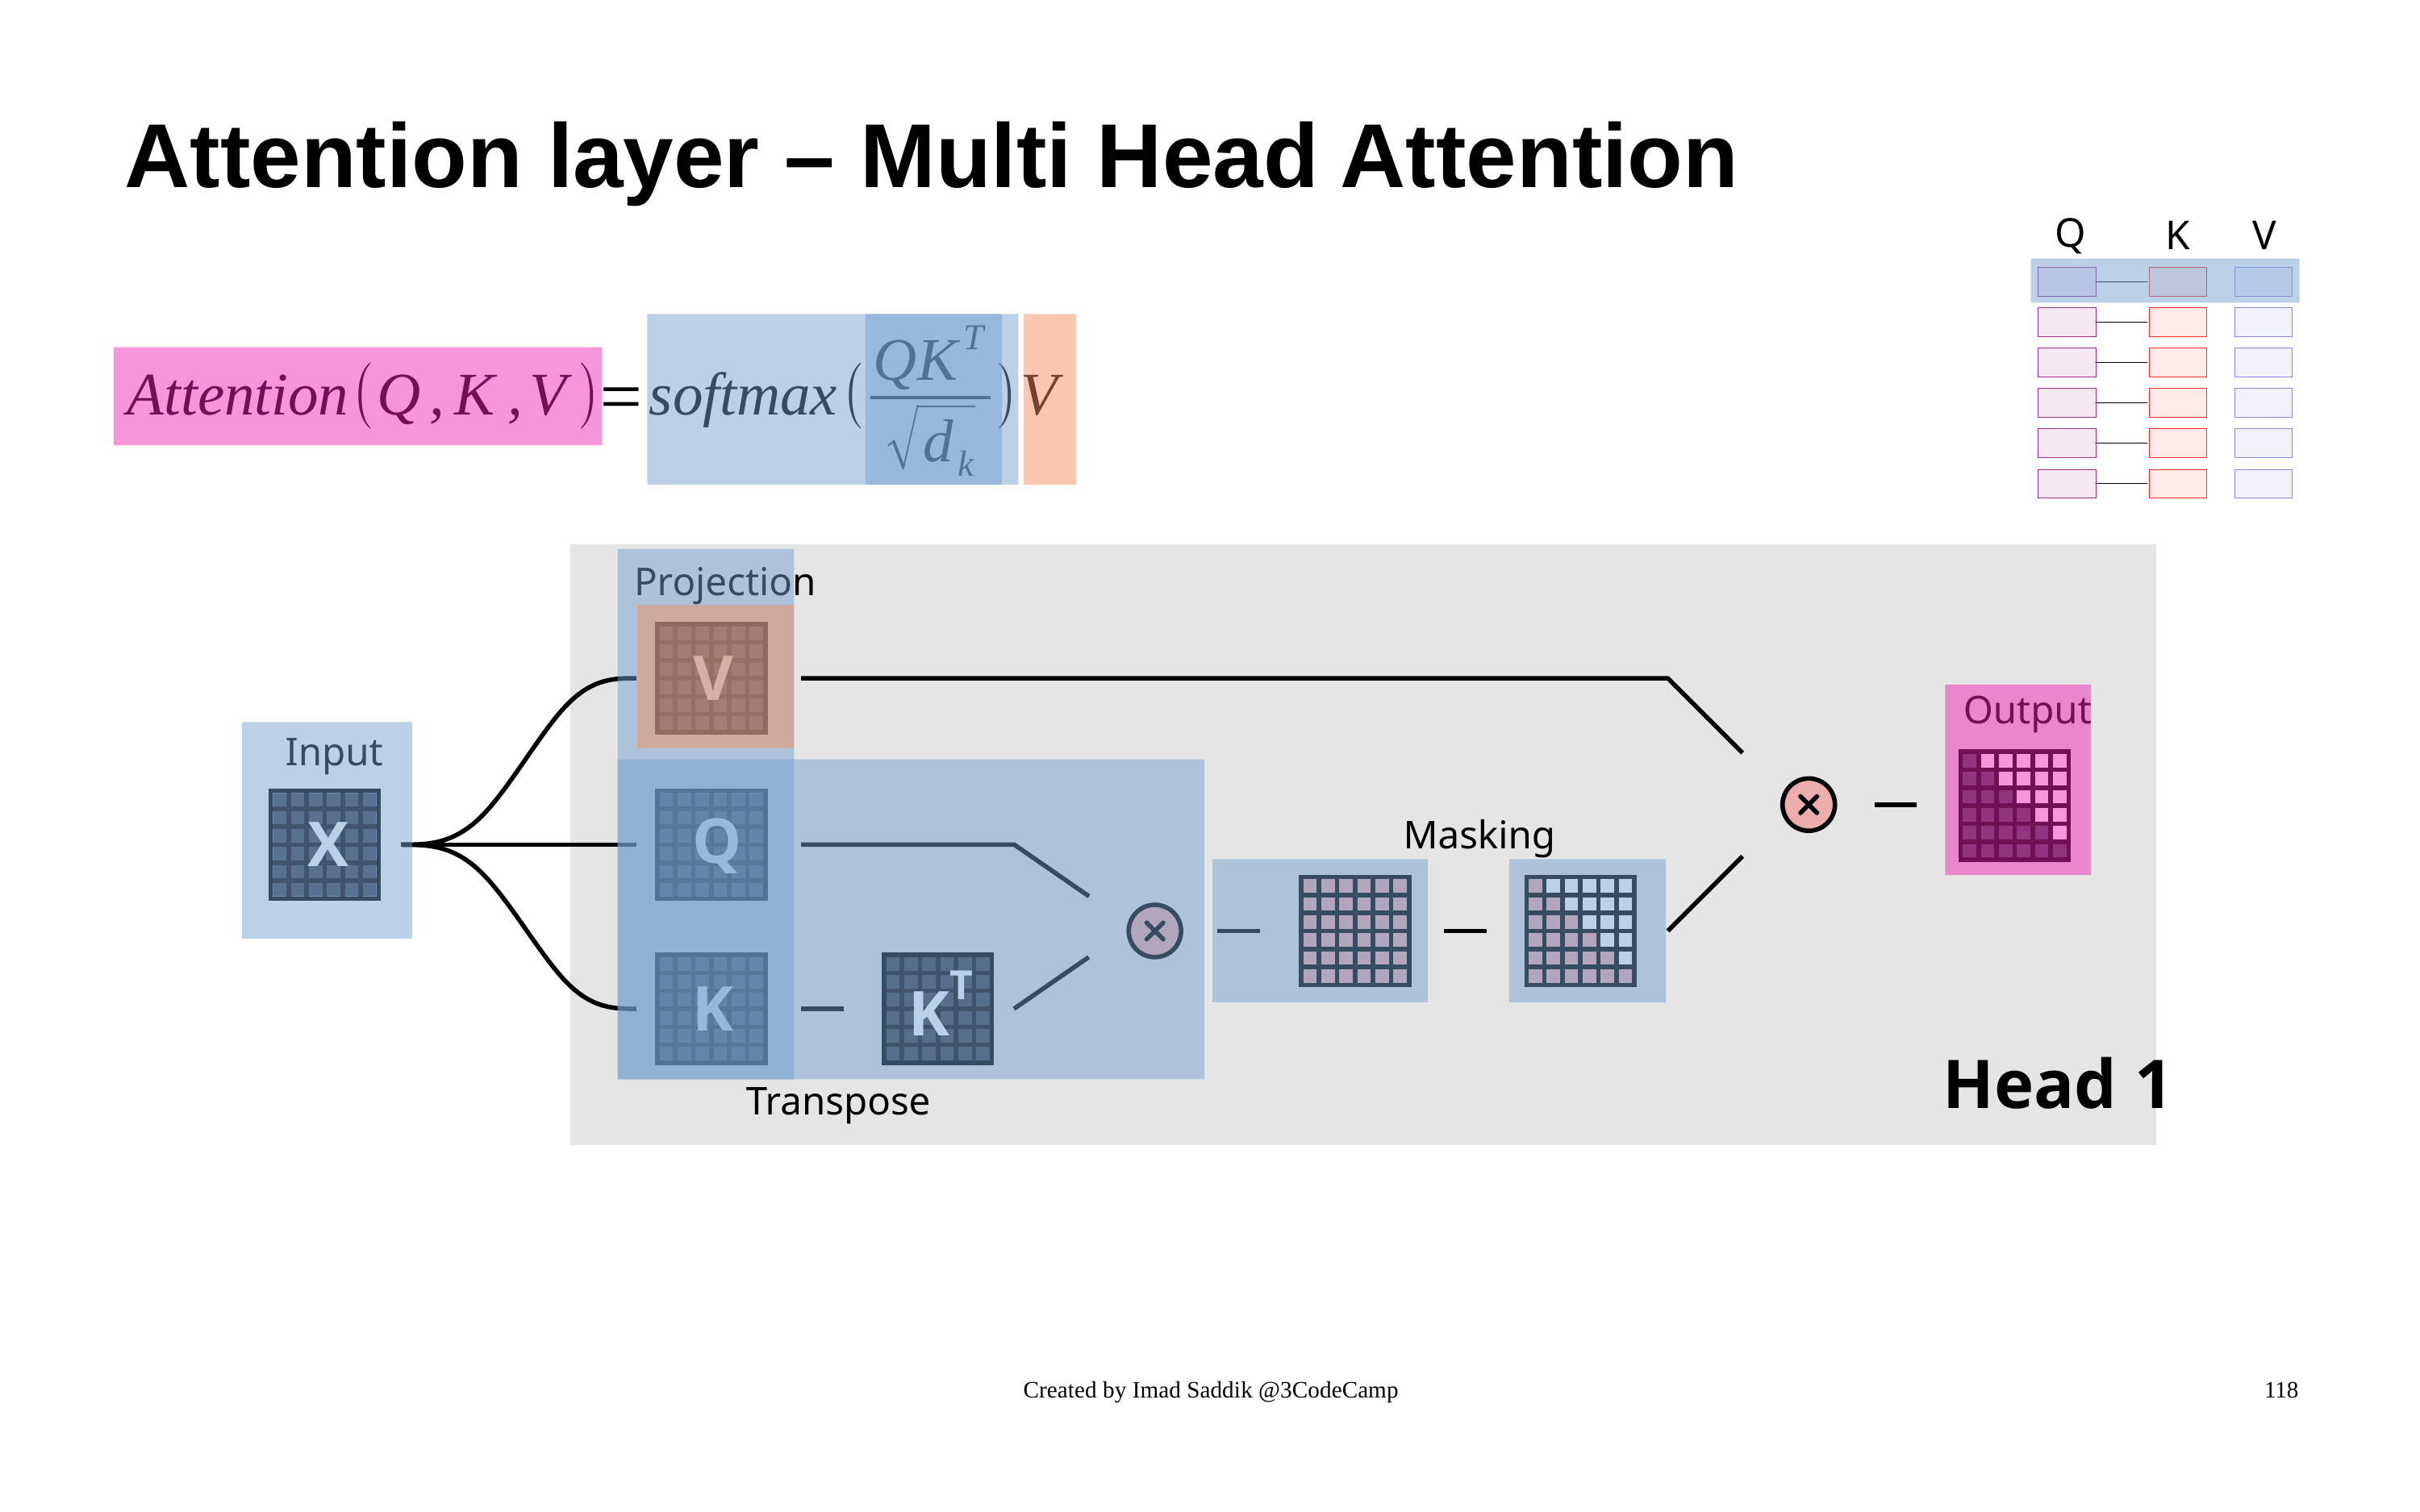

Attention layer – Multi Head Attention
Created by Imad Saddik @3CodeCamp
118